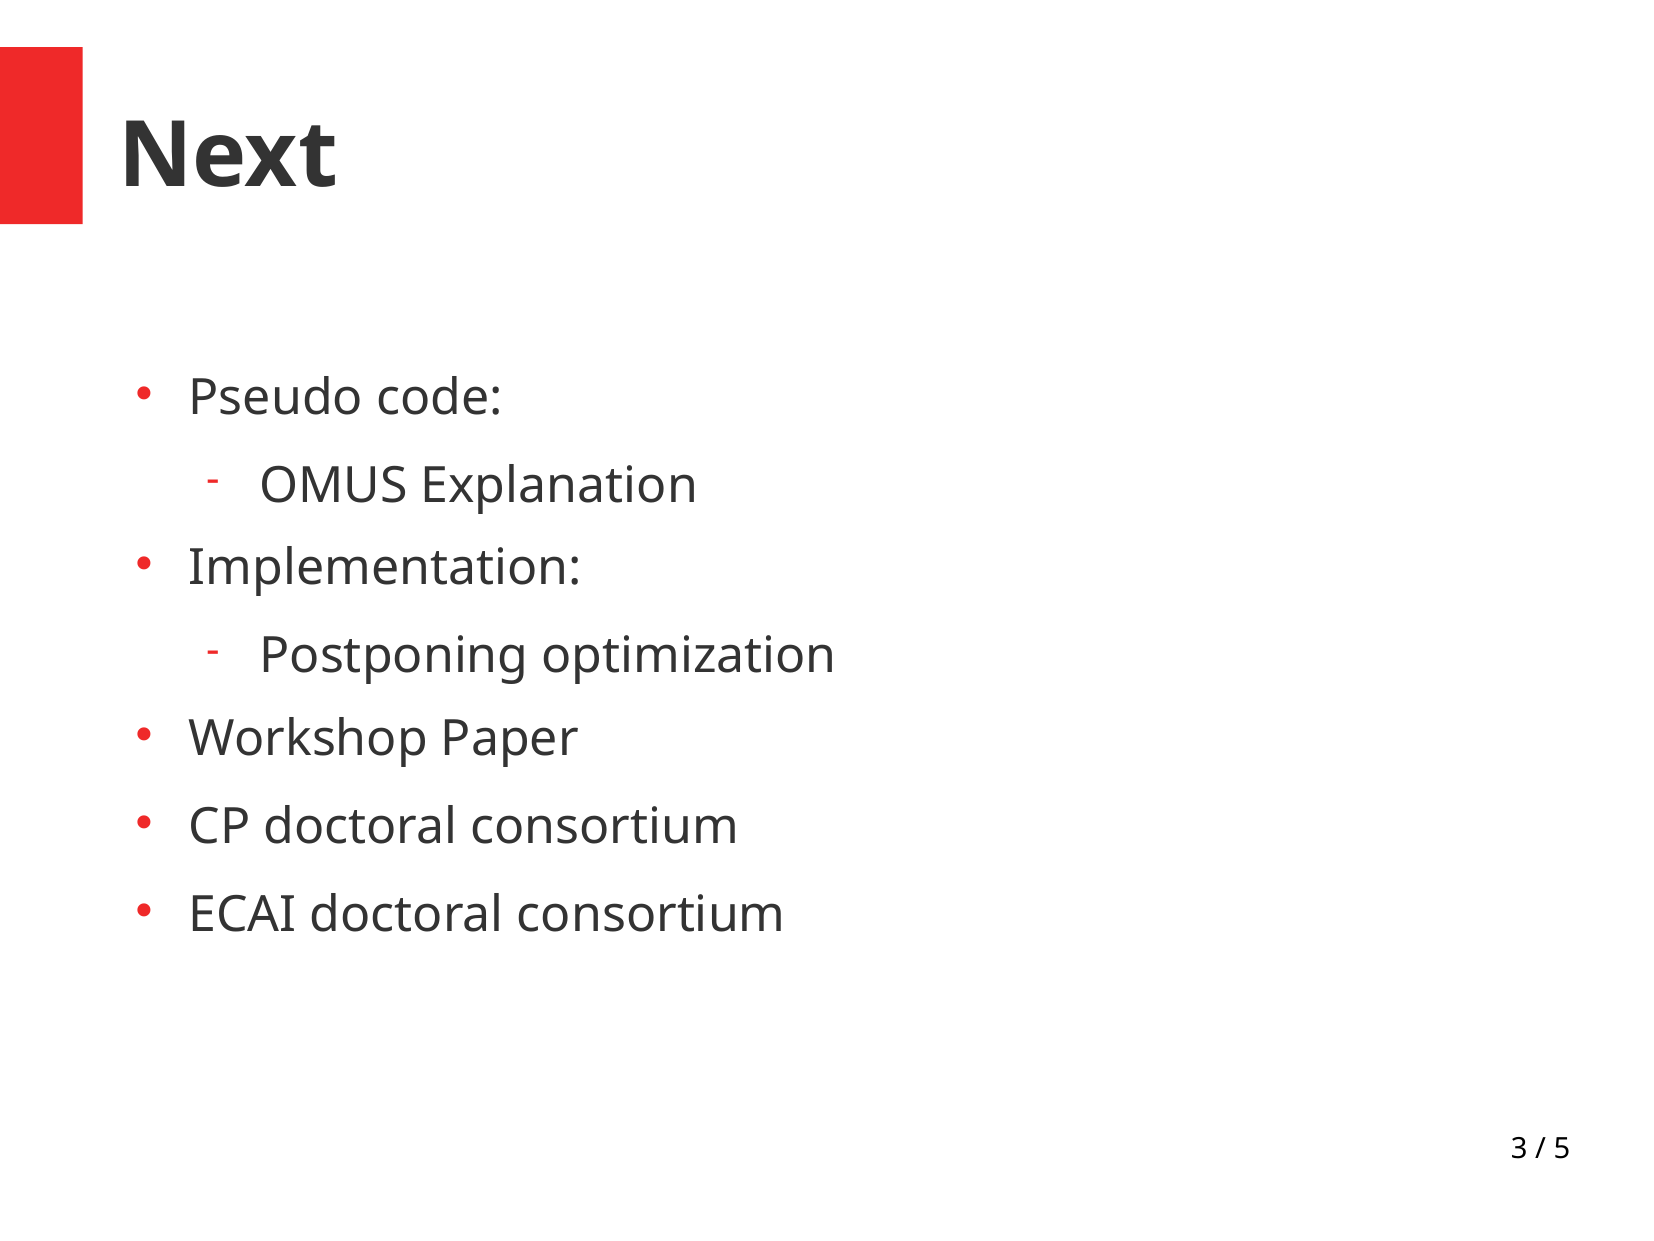

# Next
Pseudo code:
OMUS Explanation
Implementation:
Postponing optimization
Workshop Paper
CP doctoral consortium
ECAI doctoral consortium
3